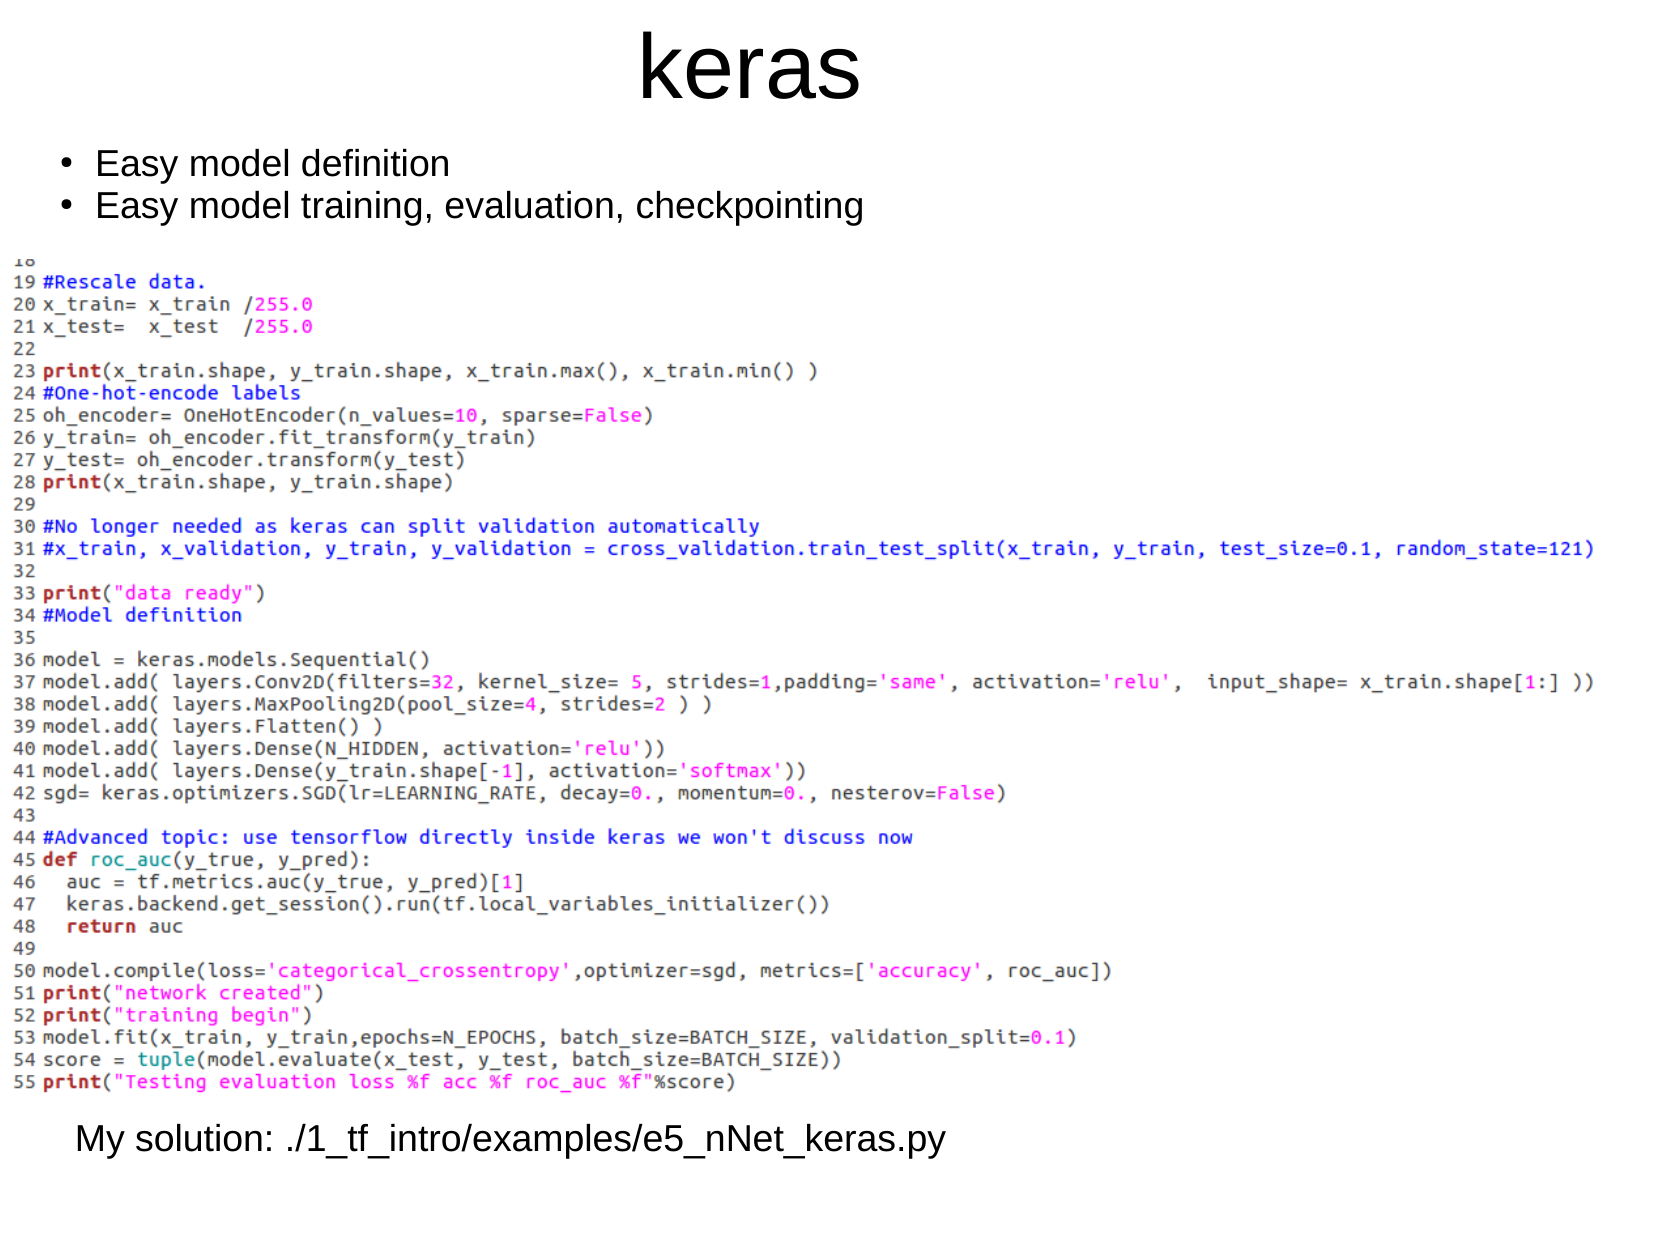

# keras
Easy model definition
Easy model training, evaluation, checkpointing
My solution: ./1_tf_intro/examples/e5_nNet_keras.py